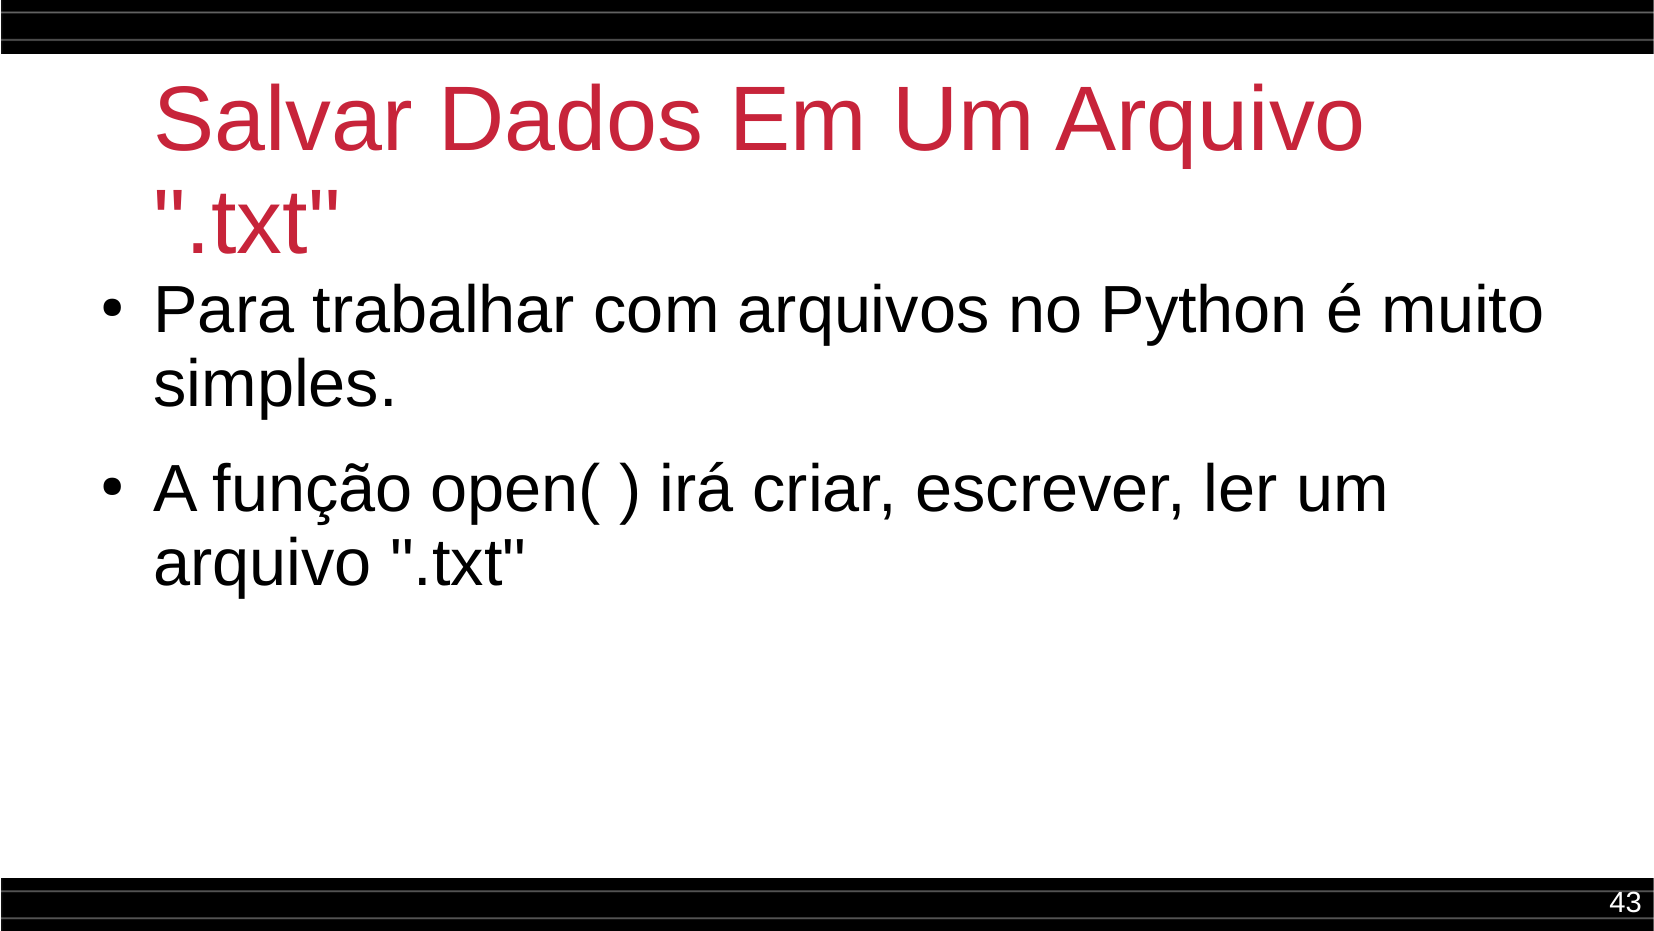

# Salvar Dados Em Um Arquivo ".txt"
Para trabalhar com arquivos no Python é muito simples.
A função open( ) irá criar, escrever, ler um arquivo ".txt"